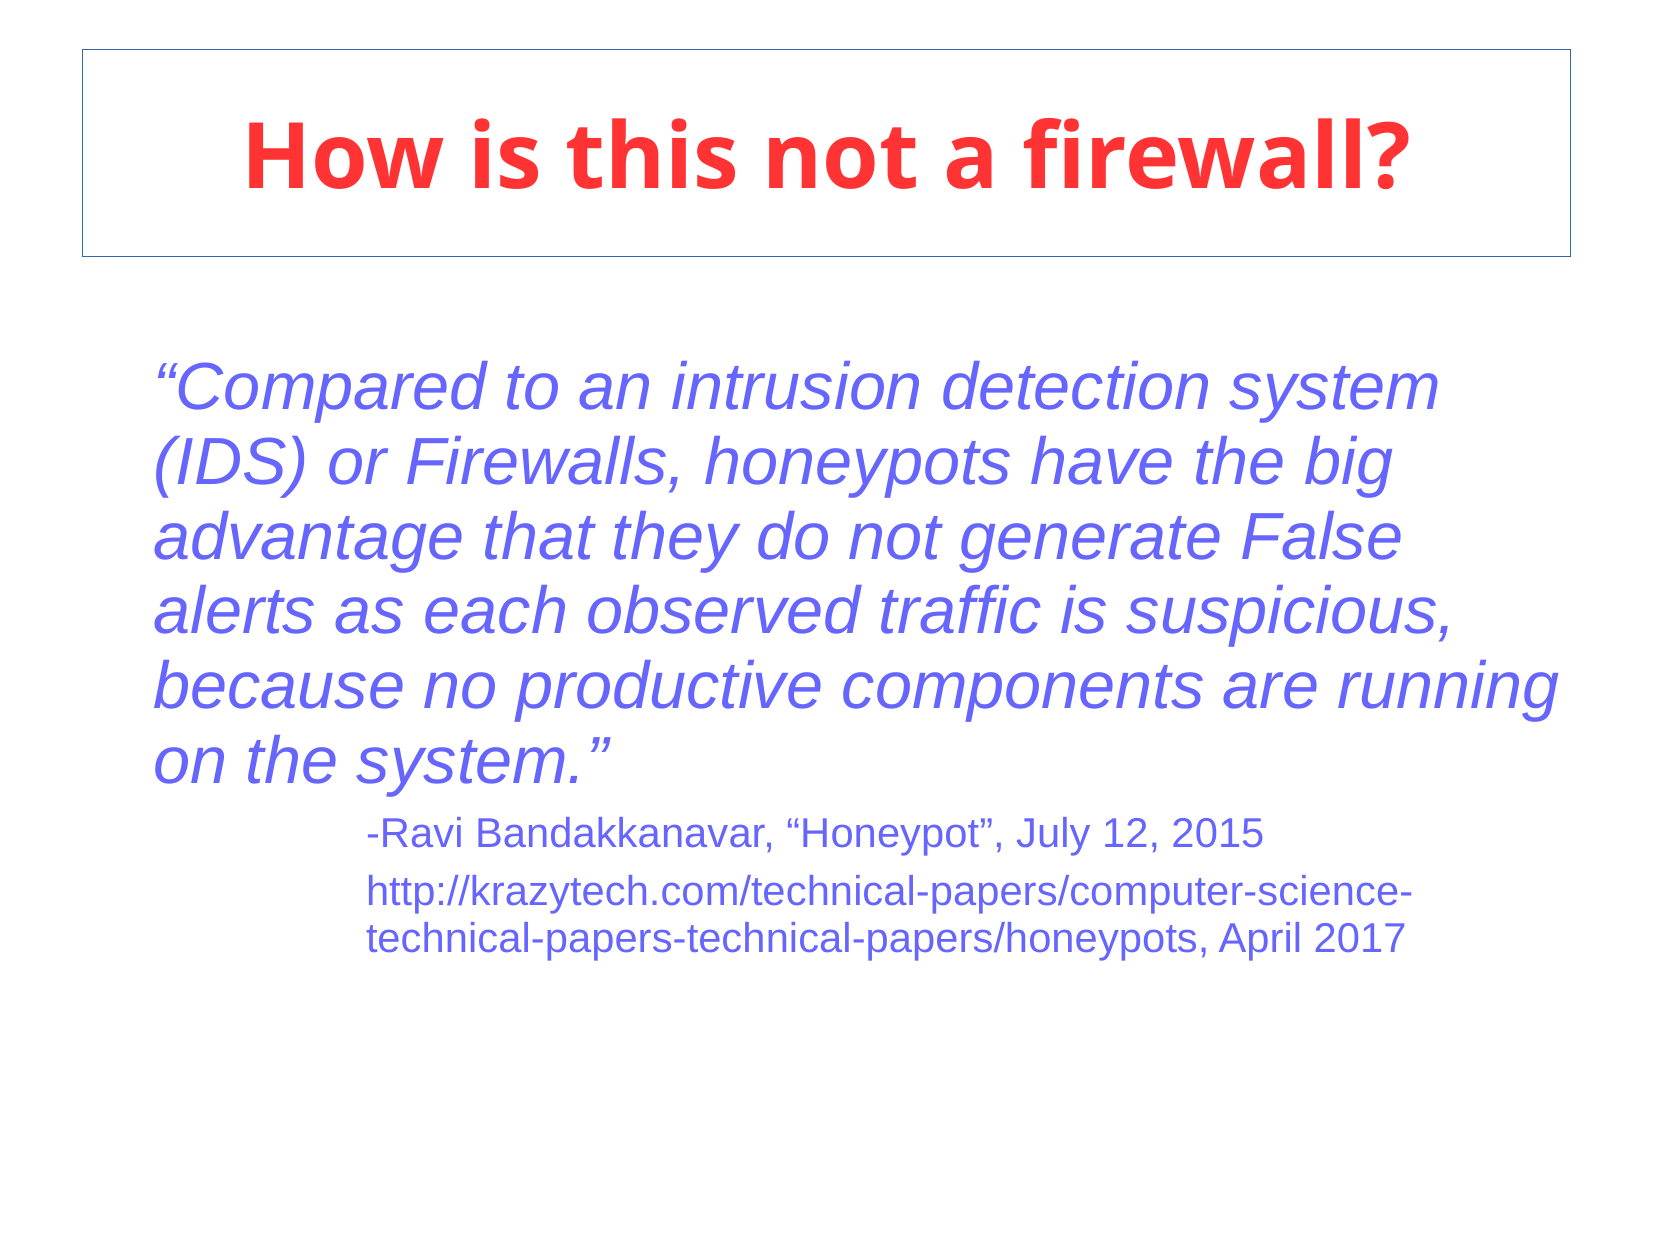

# How is this not a firewall?
“Compared to an intrusion detection system (IDS) or Firewalls, honeypots have the big advantage that they do not generate False alerts as each observed traffic is suspicious, because no productive components are running on the system.”
-Ravi Bandakkanavar, “Honeypot”, July 12, 2015
http://krazytech.com/technical-papers/computer-science-technical-papers-technical-papers/honeypots, April 2017